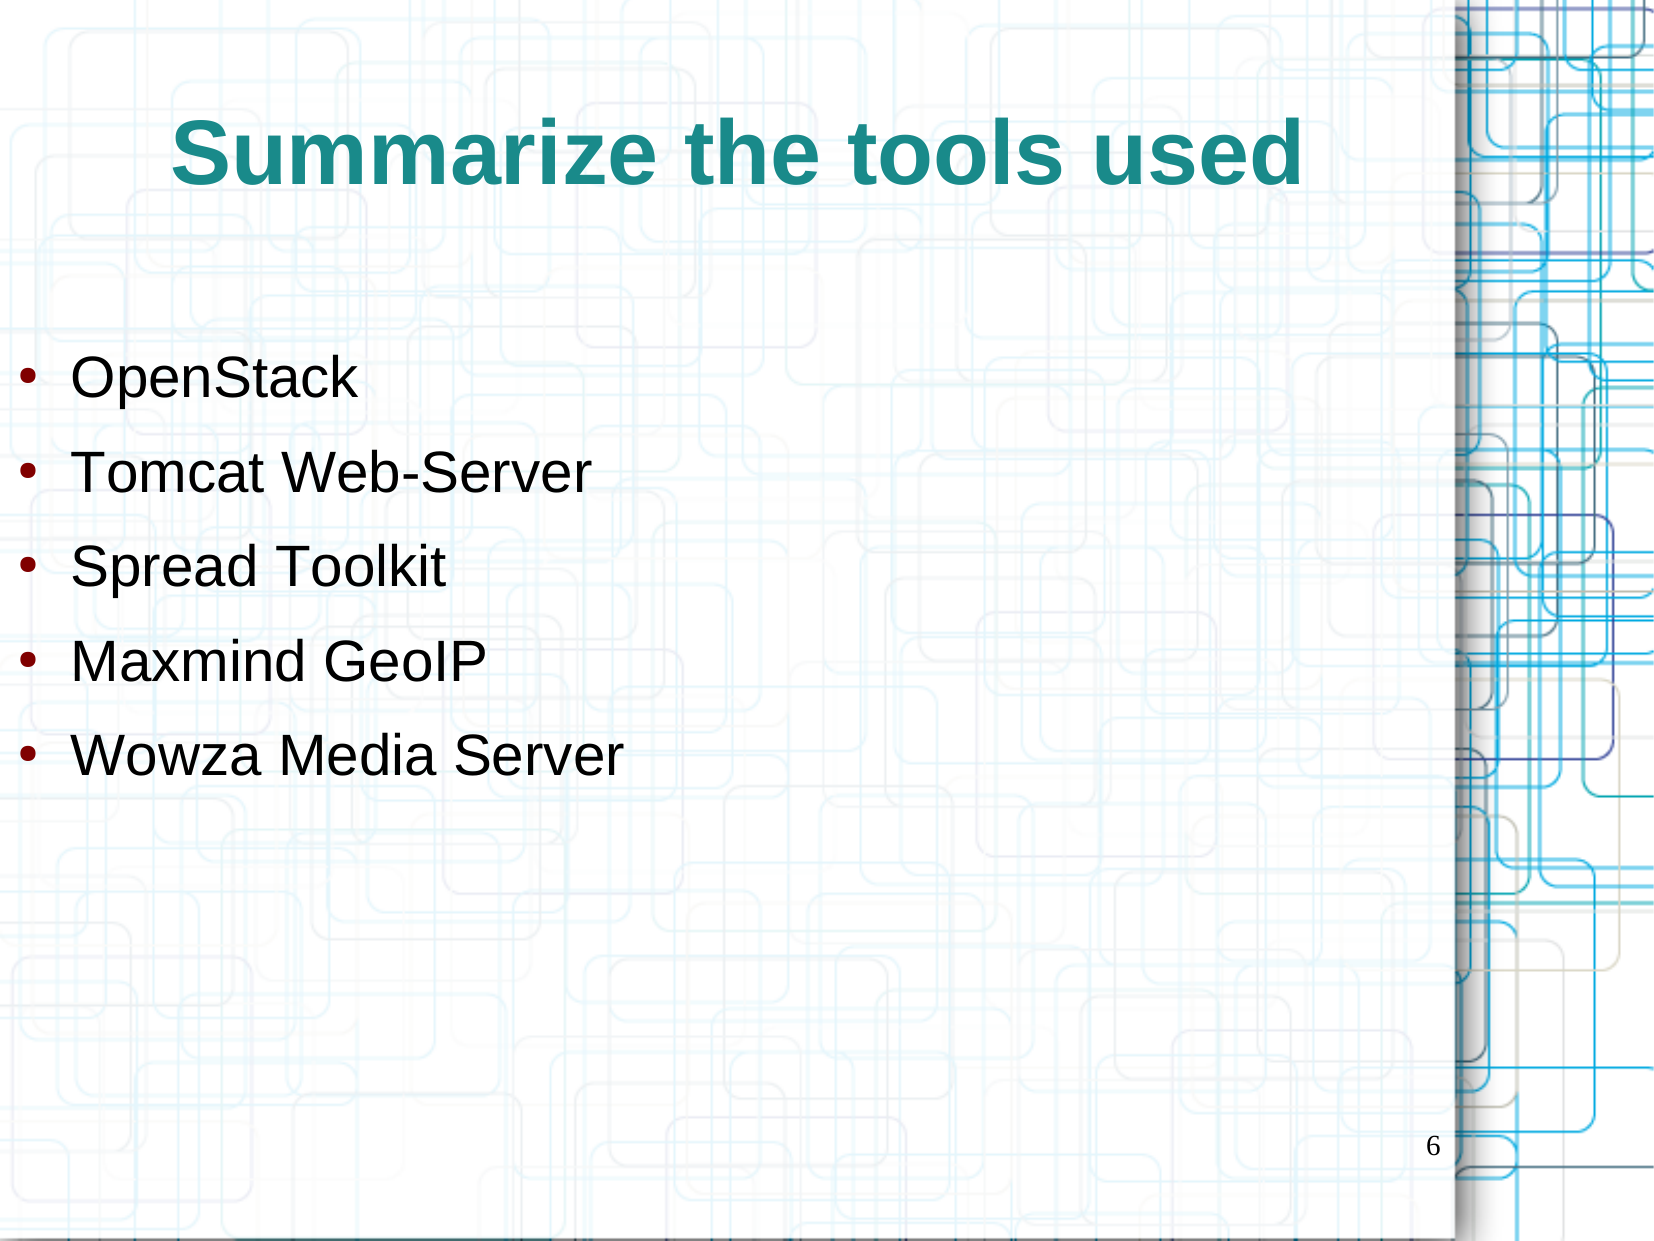

# Summarize the tools used
OpenStack
Tomcat Web-Server
Spread Toolkit
Maxmind GeoIP
Wowza Media Server
6